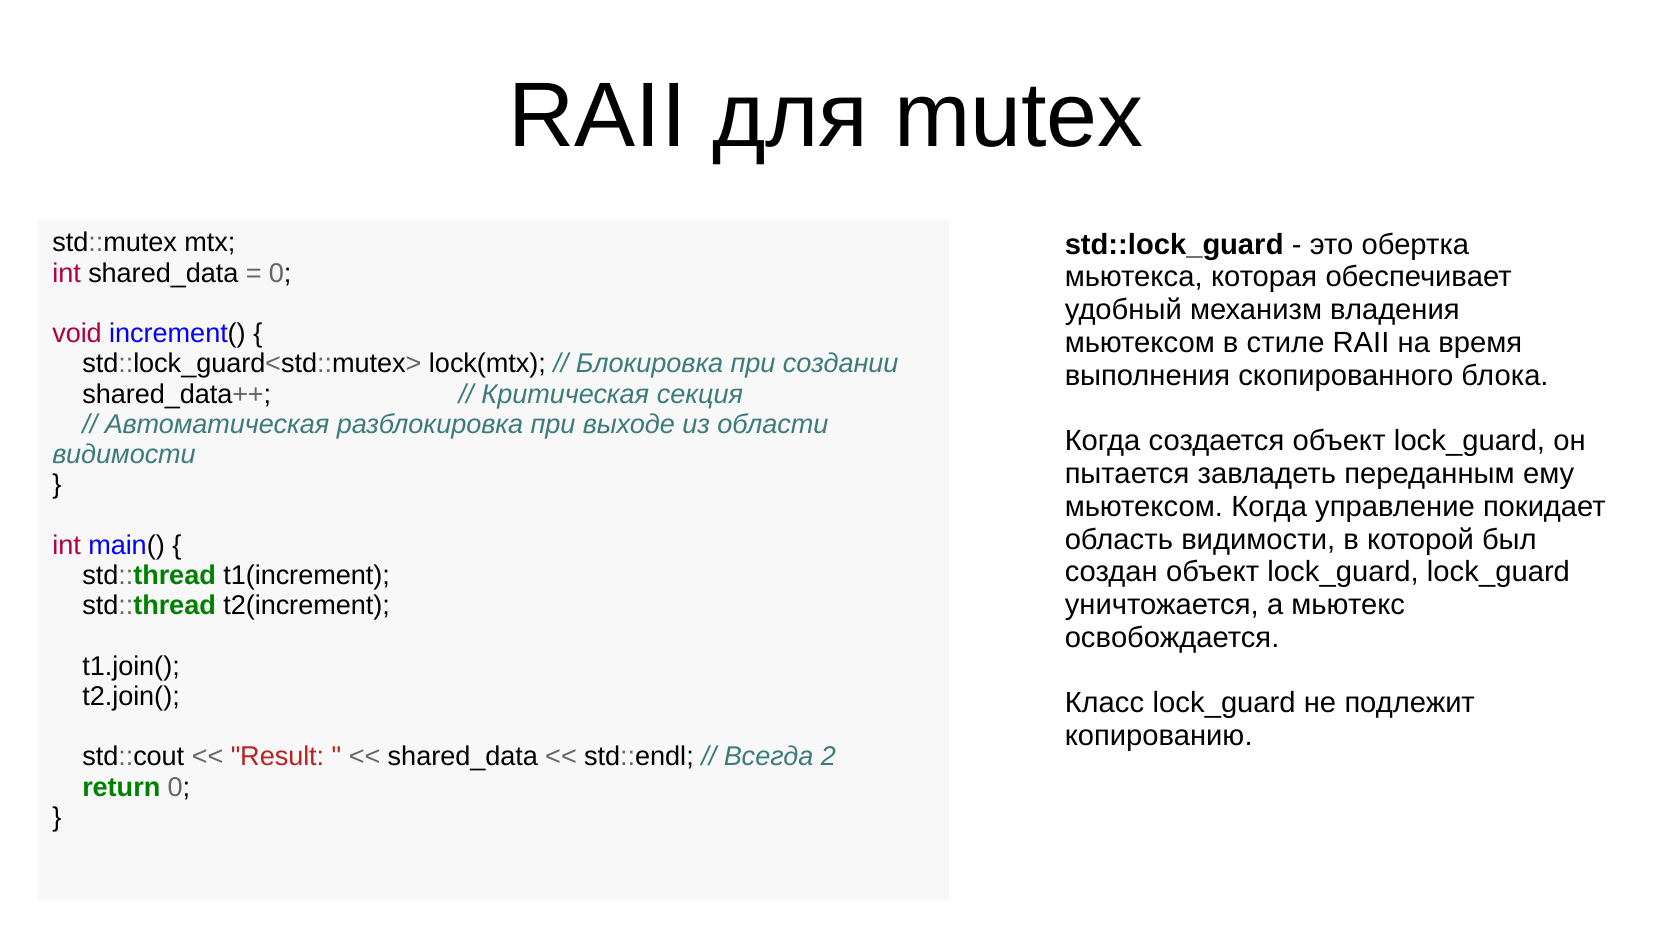

# RAII для mutex
std::mutex mtx;
int shared_data = 0;
void increment() {
 std::lock_guard<std::mutex> lock(mtx); // Блокировка при создании
 shared_data++; // Критическая секция
 // Автоматическая разблокировка при выходе из области видимости
}
int main() {
 std::thread t1(increment);
 std::thread t2(increment);
 t1.join();
 t2.join();
 std::cout << "Result: " << shared_data << std::endl; // Всегда 2
 return 0;
}
std::lock_guard - это обертка мьютекса, которая обеспечивает удобный механизм владения мьютексом в стиле RAII на время выполнения скопированного блока.
Когда создается объект lock_guard, он пытается завладеть переданным ему мьютексом. Когда управление покидает область видимости, в которой был создан объект lock_guard, lock_guard уничтожается, а мьютекс освобождается.
Класс lock_guard не подлежит копированию.